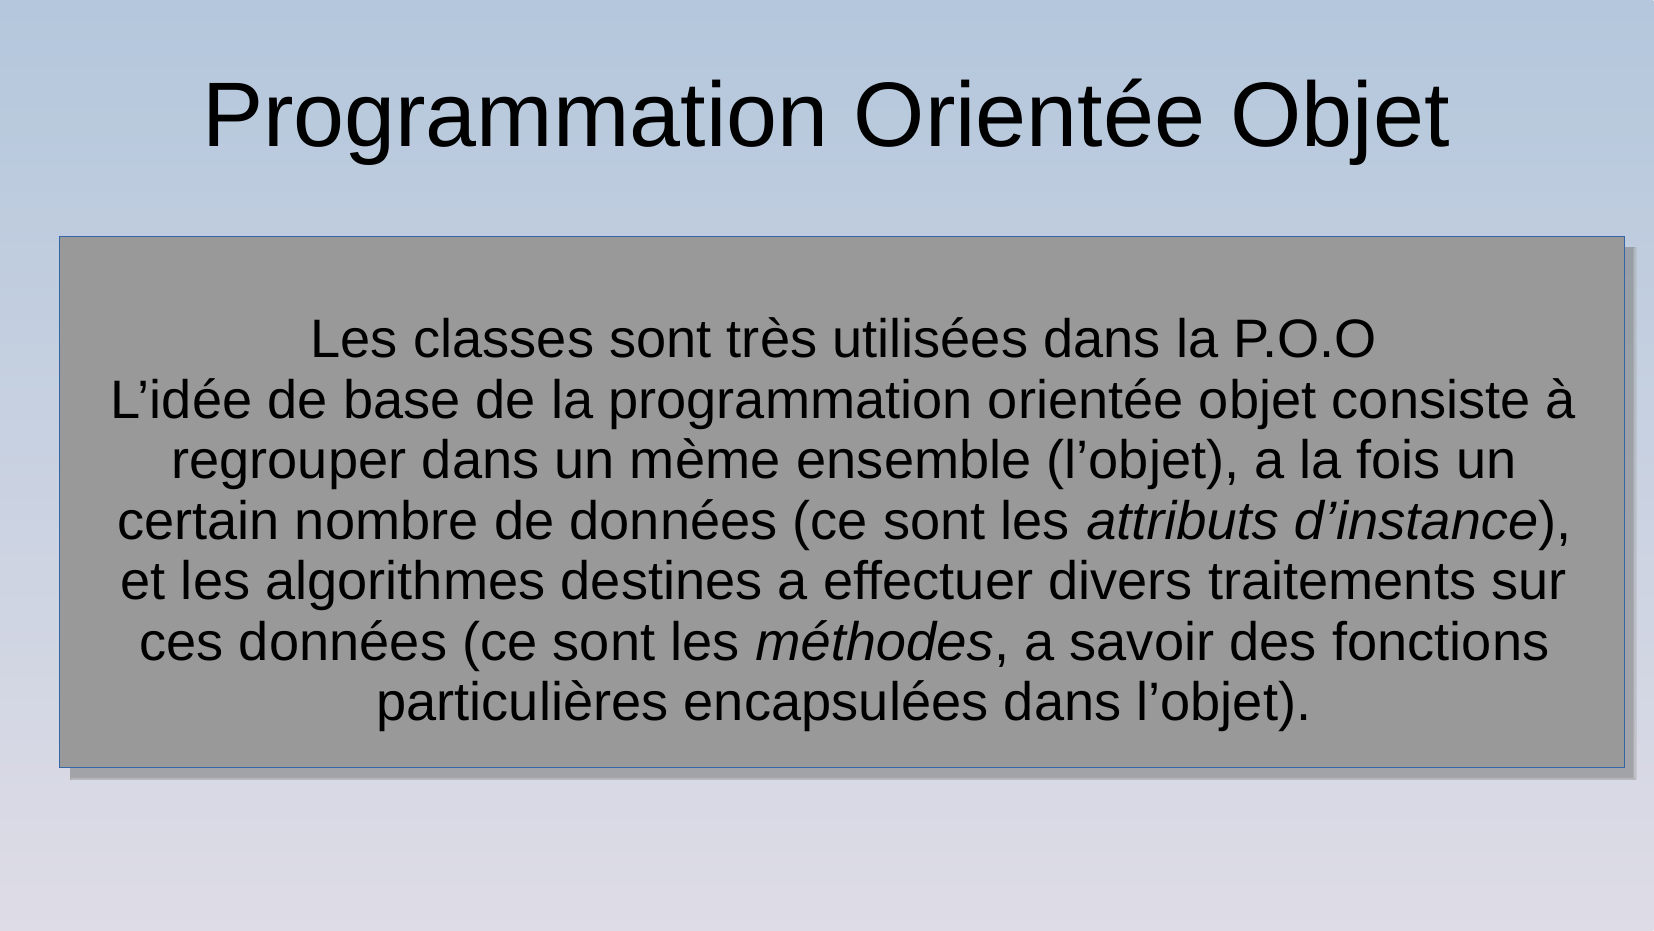

# Programmation Orientée Objet
Les classes sont très utilisées dans la P.O.O
L’idée de base de la programmation orientée objet consiste à regrouper dans un mème ensemble (l’objet), a la fois un certain nombre de données (ce sont les attributs d’instance), et les algorithmes destines a effectuer divers traitements sur ces données (ce sont les méthodes, a savoir des fonctions particulières encapsulées dans l’objet).